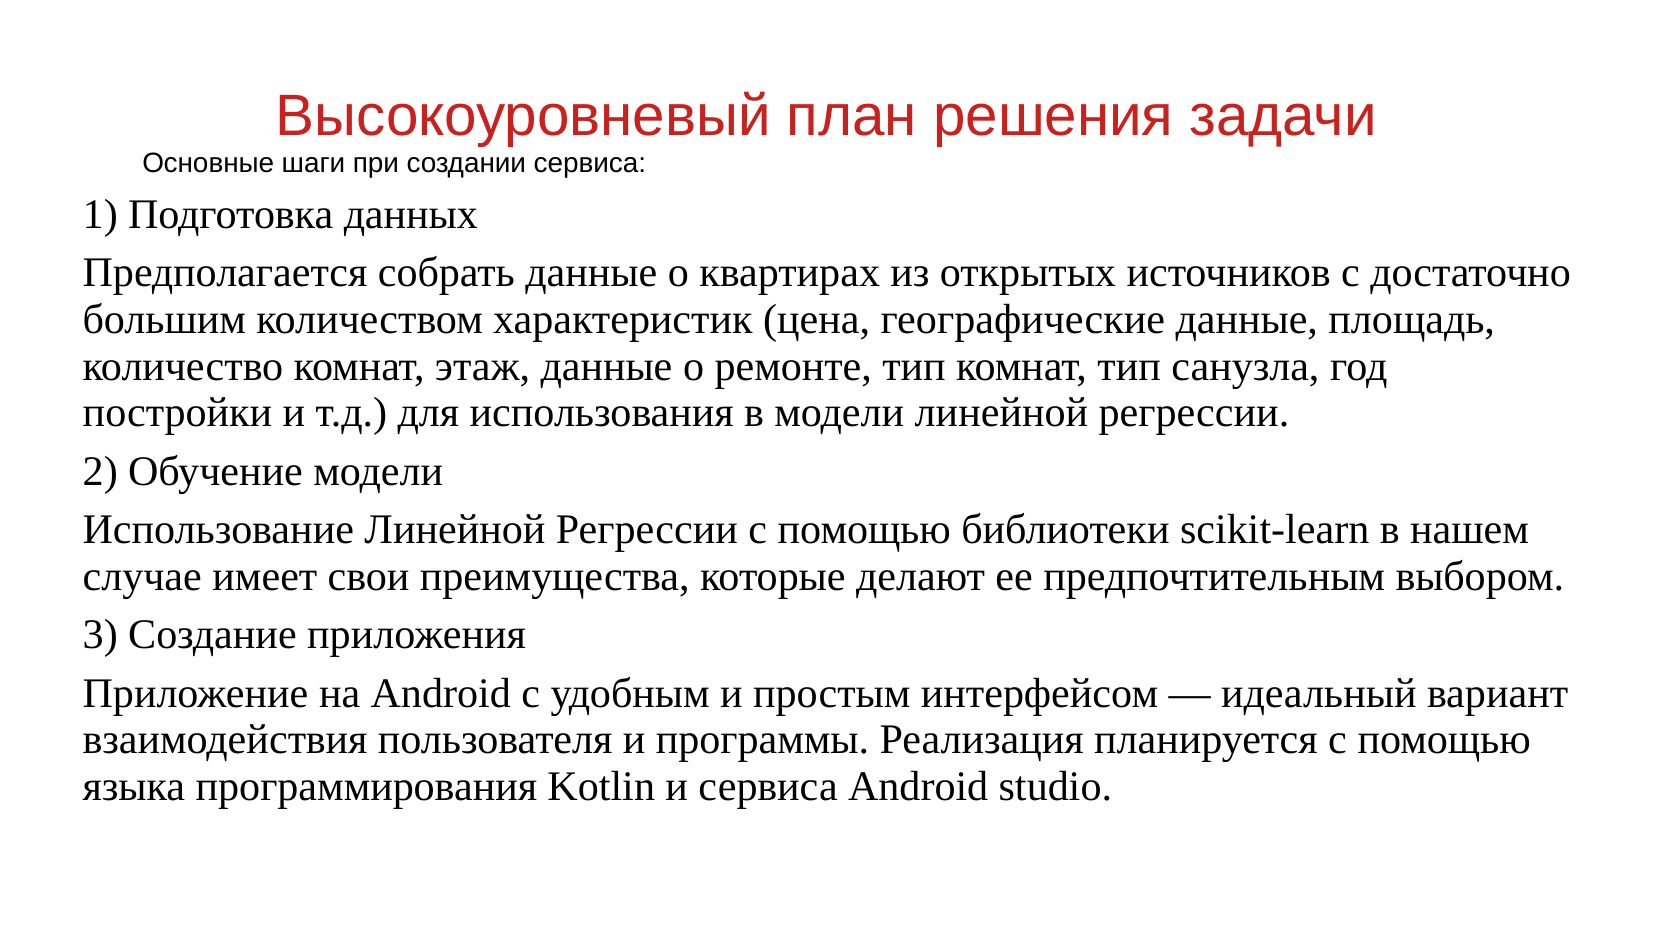

# Высокоуровневый план решения задачи
Основные шаги при создании сервиса:
1) Подготовка данных
Предполагается собрать данные о квартирах из открытых источников с достаточно большим количеством характеристик (цена, географические данные, площадь, количество комнат, этаж, данные о ремонте, тип комнат, тип санузла, год постройки и т.д.) для использования в модели линейной регрессии.
2) Обучение модели
Использование Линейной Регрессии с помощью библиотеки scikit-learn в нашем случае имеет свои преимущества, которые делают ее предпочтительным выбором.
3) Создание приложения
Приложение на Android с удобным и простым интерфейсом — идеальный вариант взаимодействия пользователя и программы. Реализация планируется с помощью языка программирования Kotlin и сервиса Android studio.